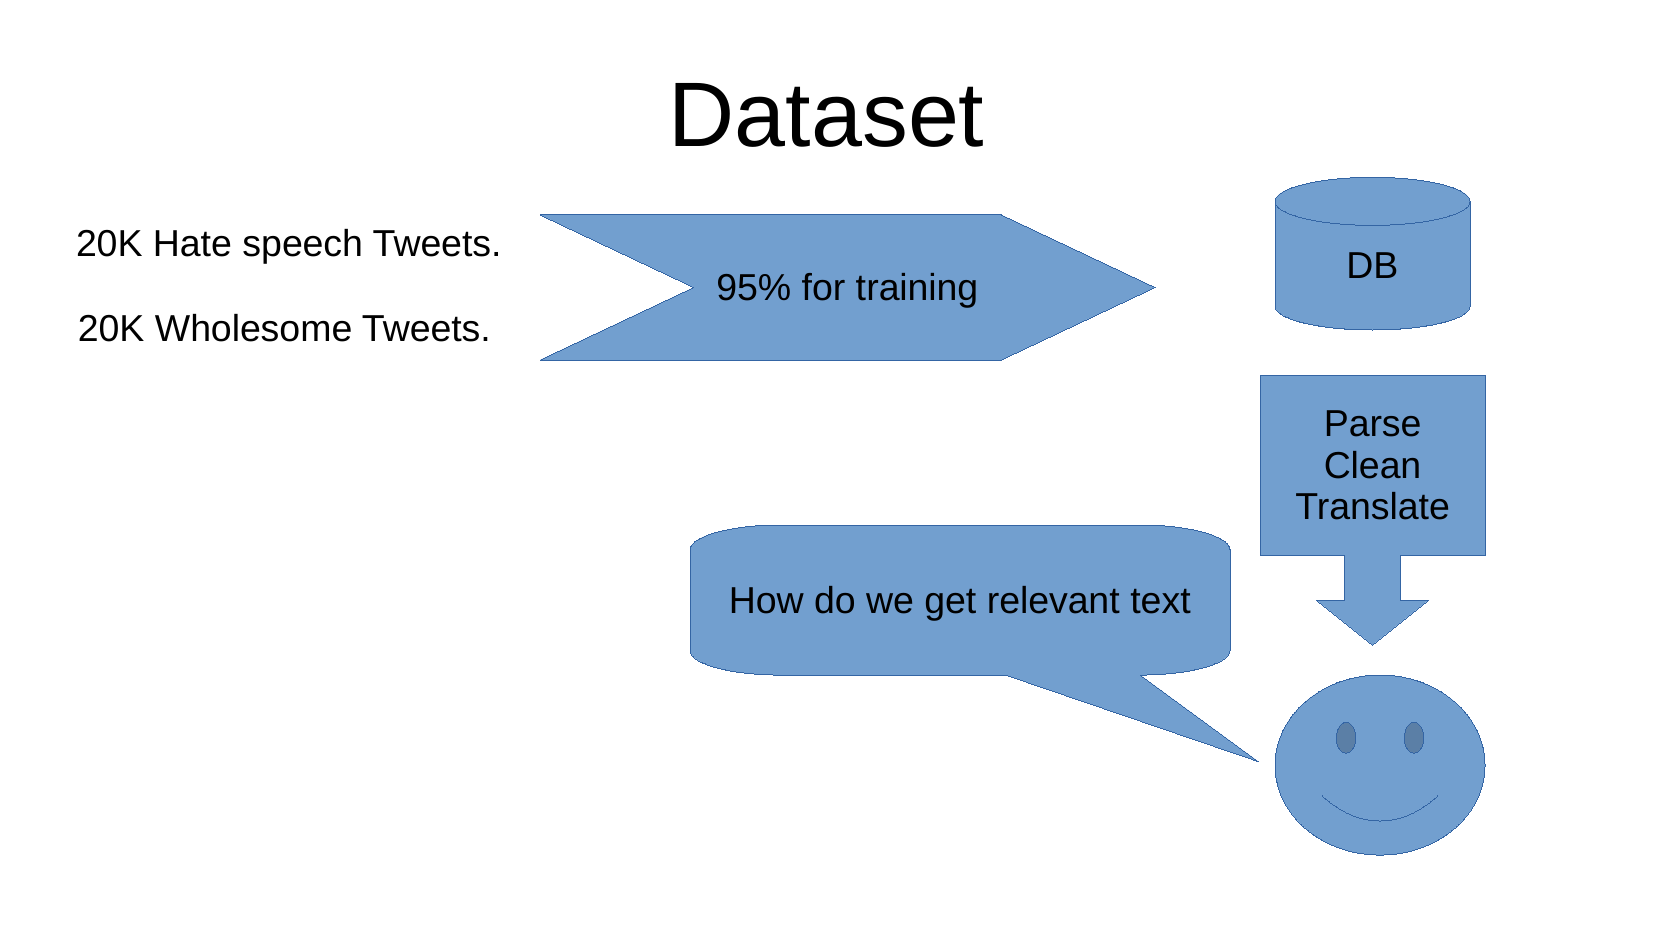

# Dataset
DB
20K Hate speech Tweets.
95% for training
20K Wholesome Tweets.
Parse
Clean
Translate
How do we get relevant text